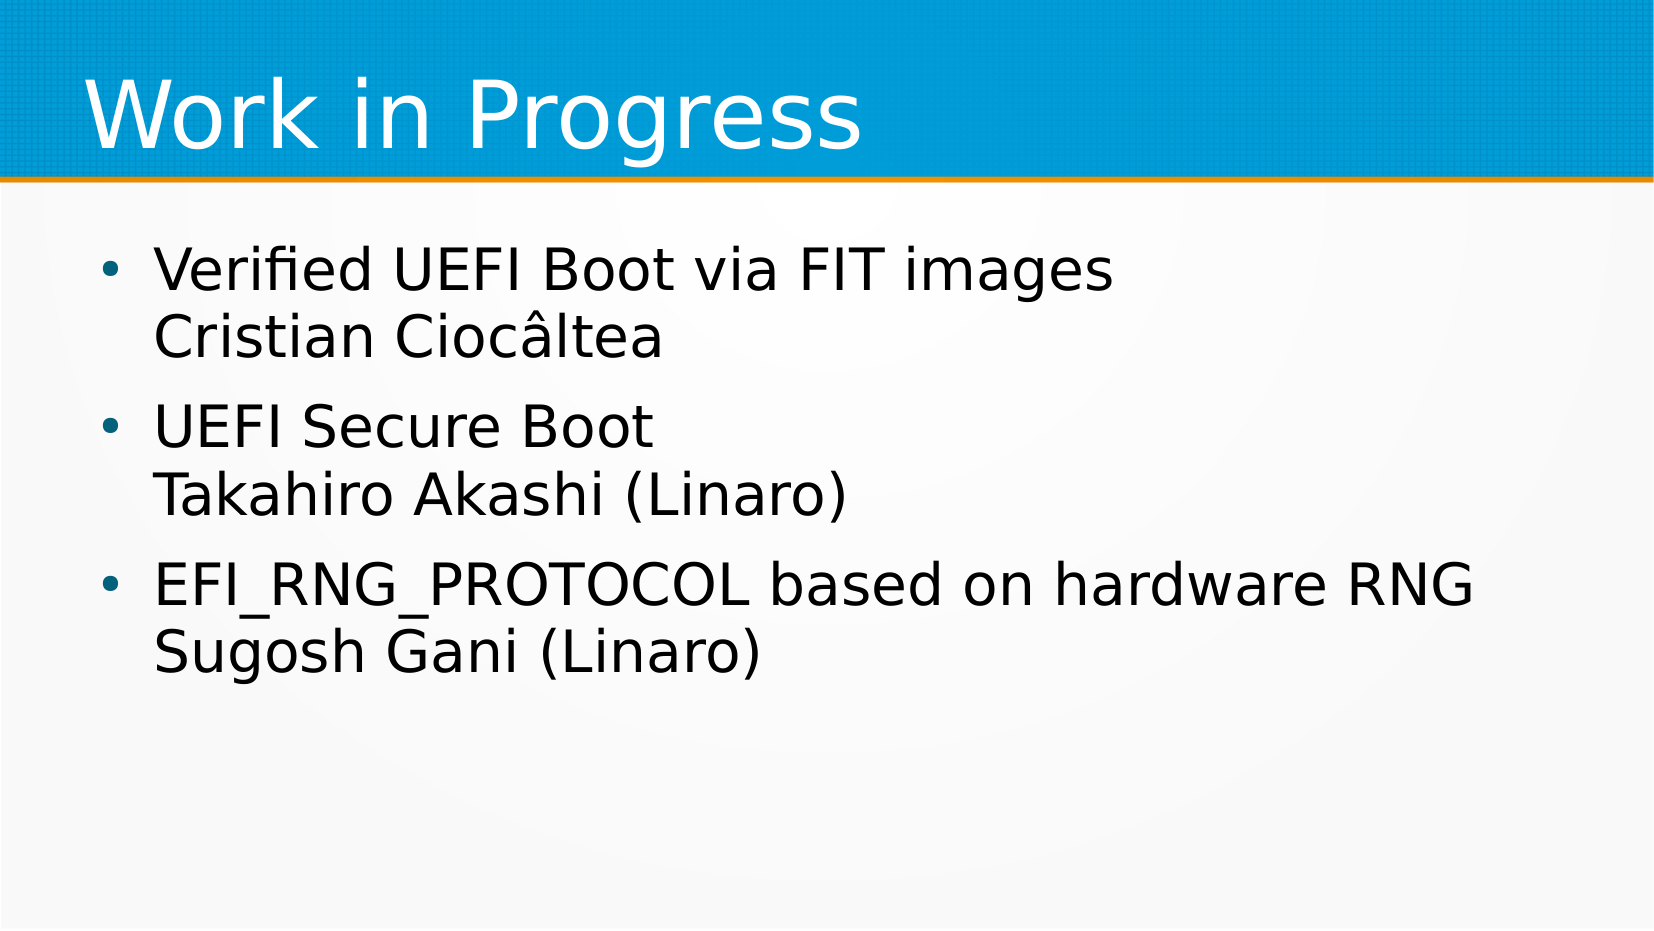

# Work in Progress
Verified UEFI Boot via FIT images
Cristian Ciocâltea
UEFI Secure Boot
Takahiro Akashi (Linaro)
EFI_RNG_PROTOCOL based on hardware RNG
Sugosh Gani (Linaro)